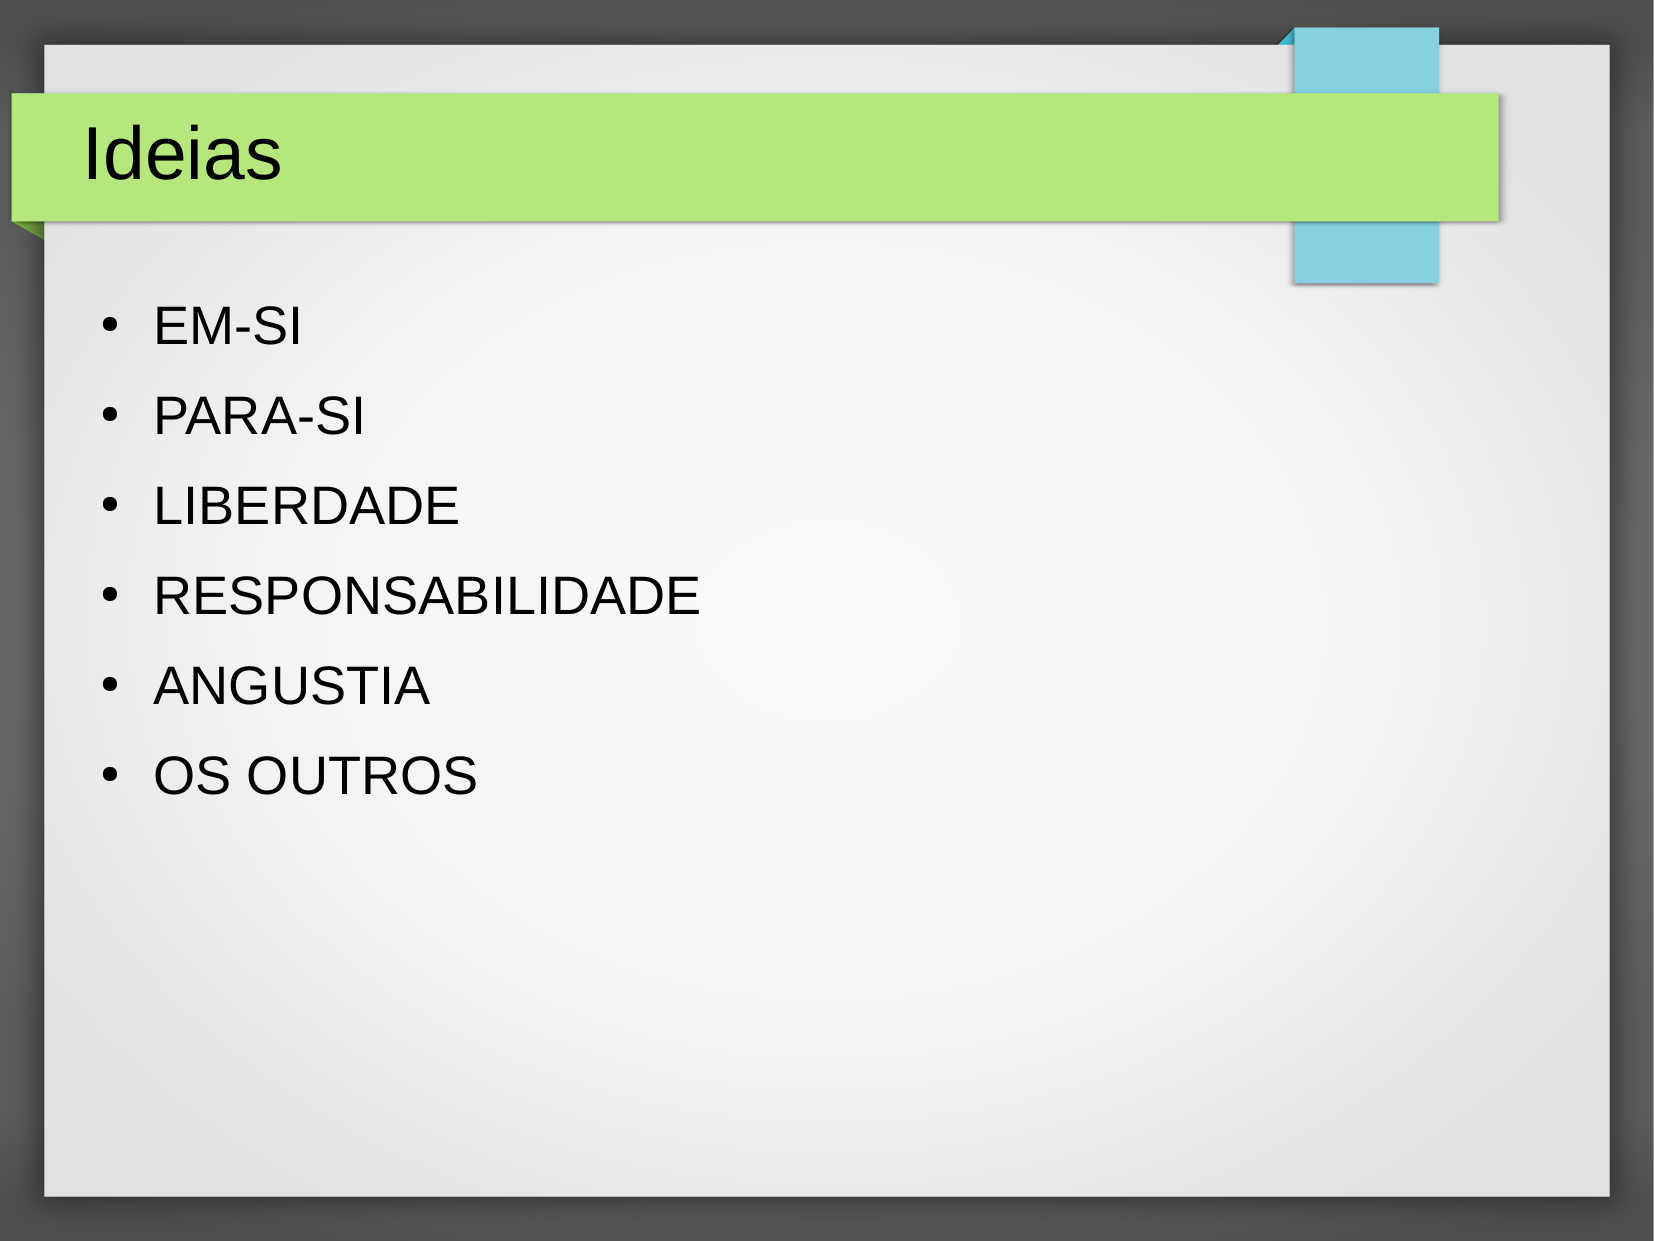

# Ideias
EM-SI
PARA-SI
LIBERDADE
RESPONSABILIDADE
ANGUSTIA
OS OUTROS